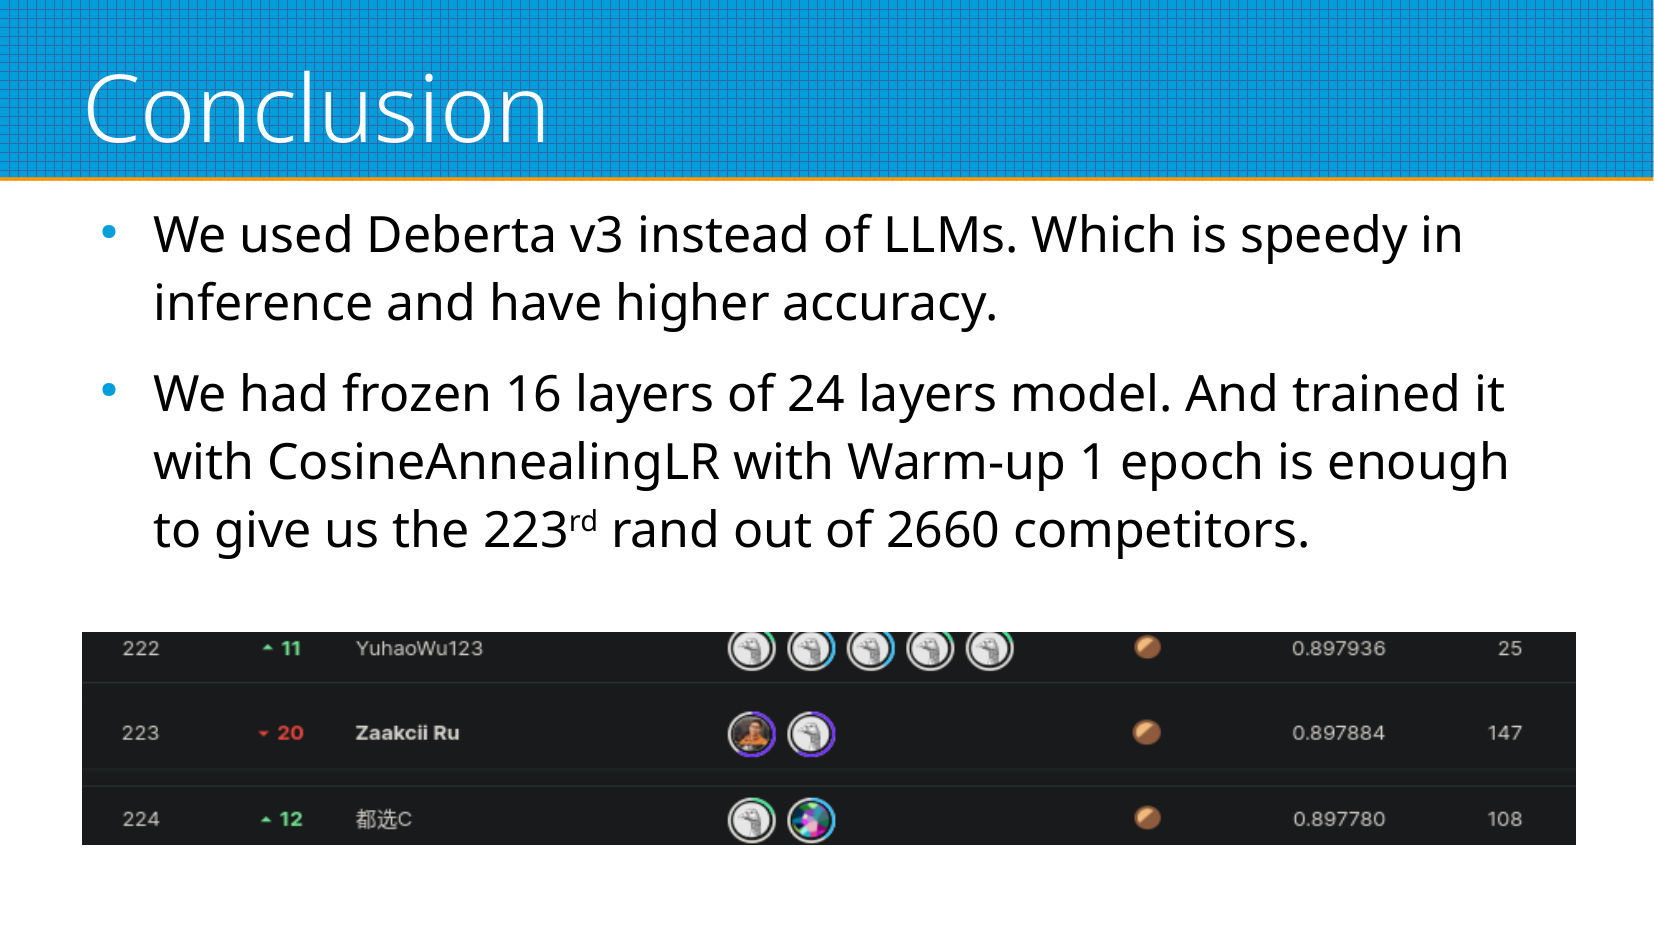

# Conclusion
We used Deberta v3 instead of LLMs. Which is speedy in inference and have higher accuracy.
We had frozen 16 layers of 24 layers model. And trained it with CosineAnnealingLR with Warm-up 1 epoch is enough to give us the 223rd rand out of 2660 competitors.